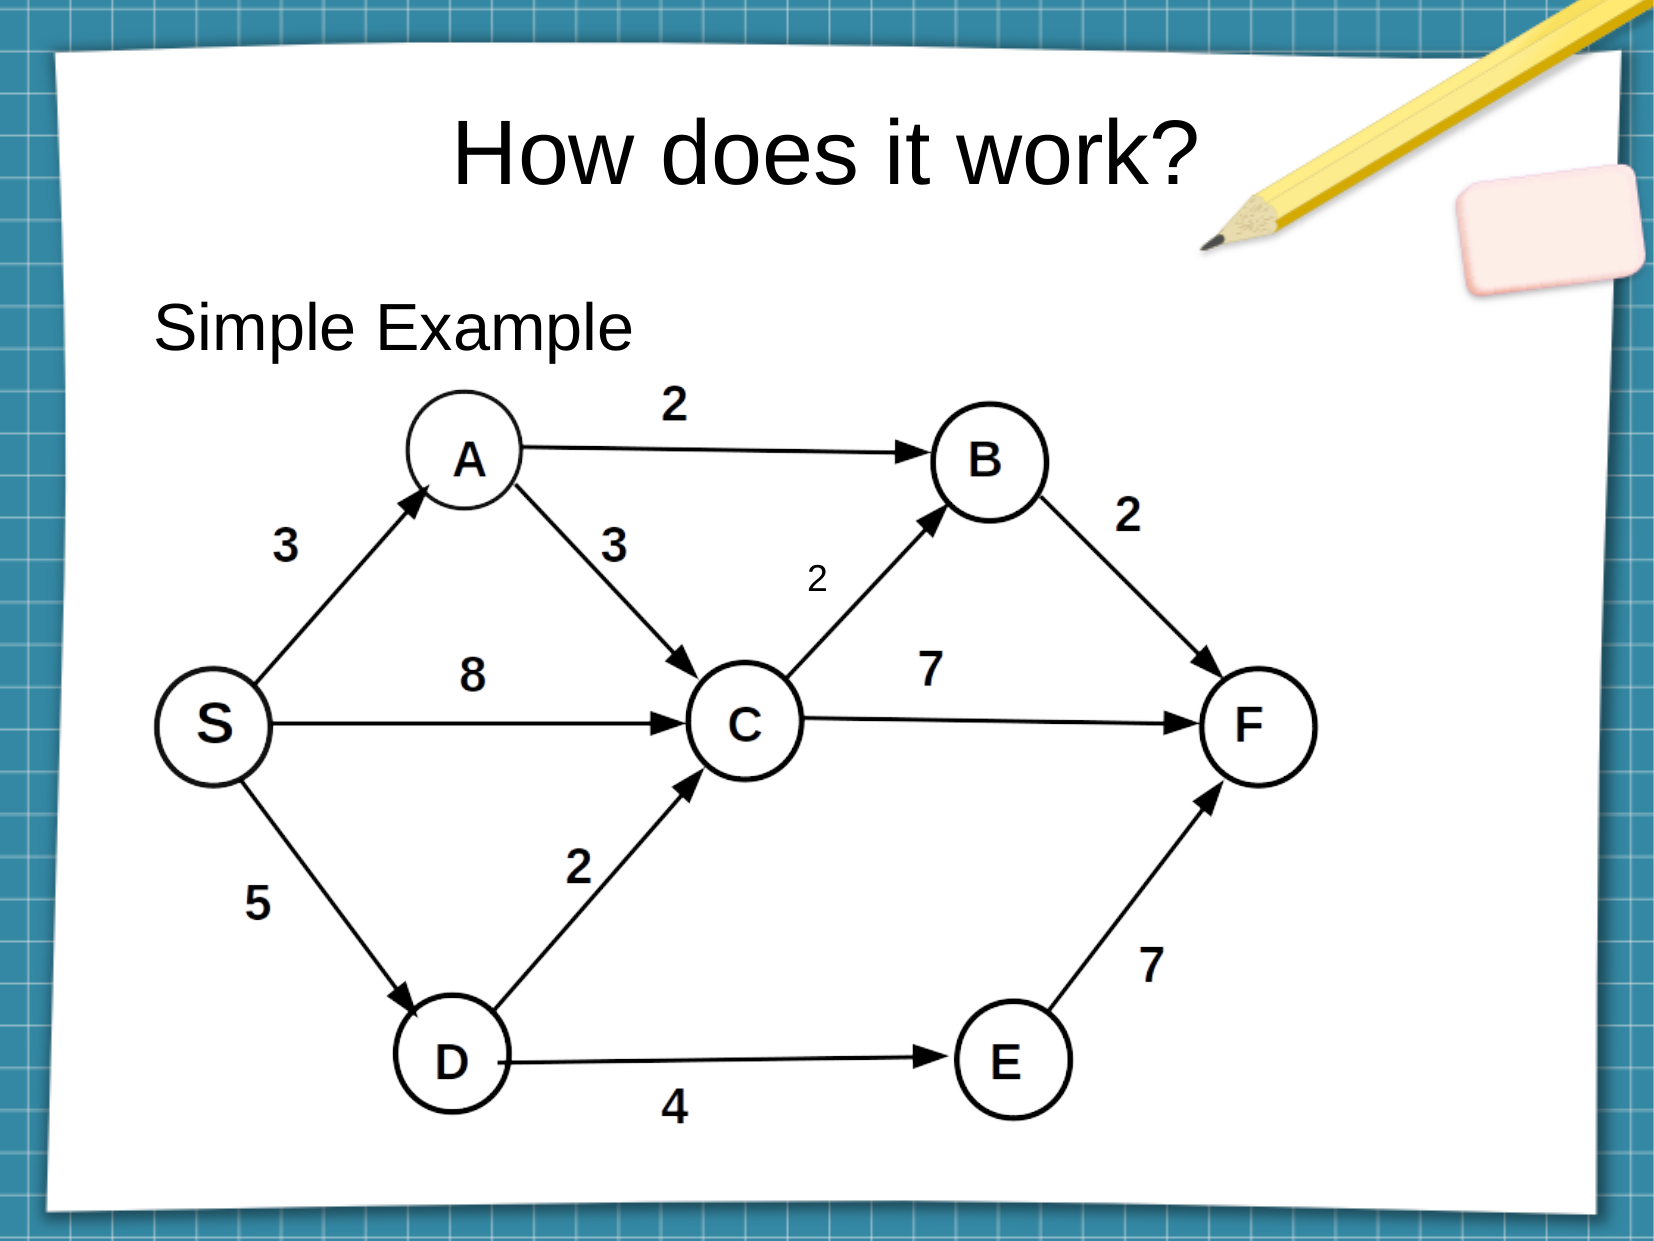

# How does it work?
Simple Example
2